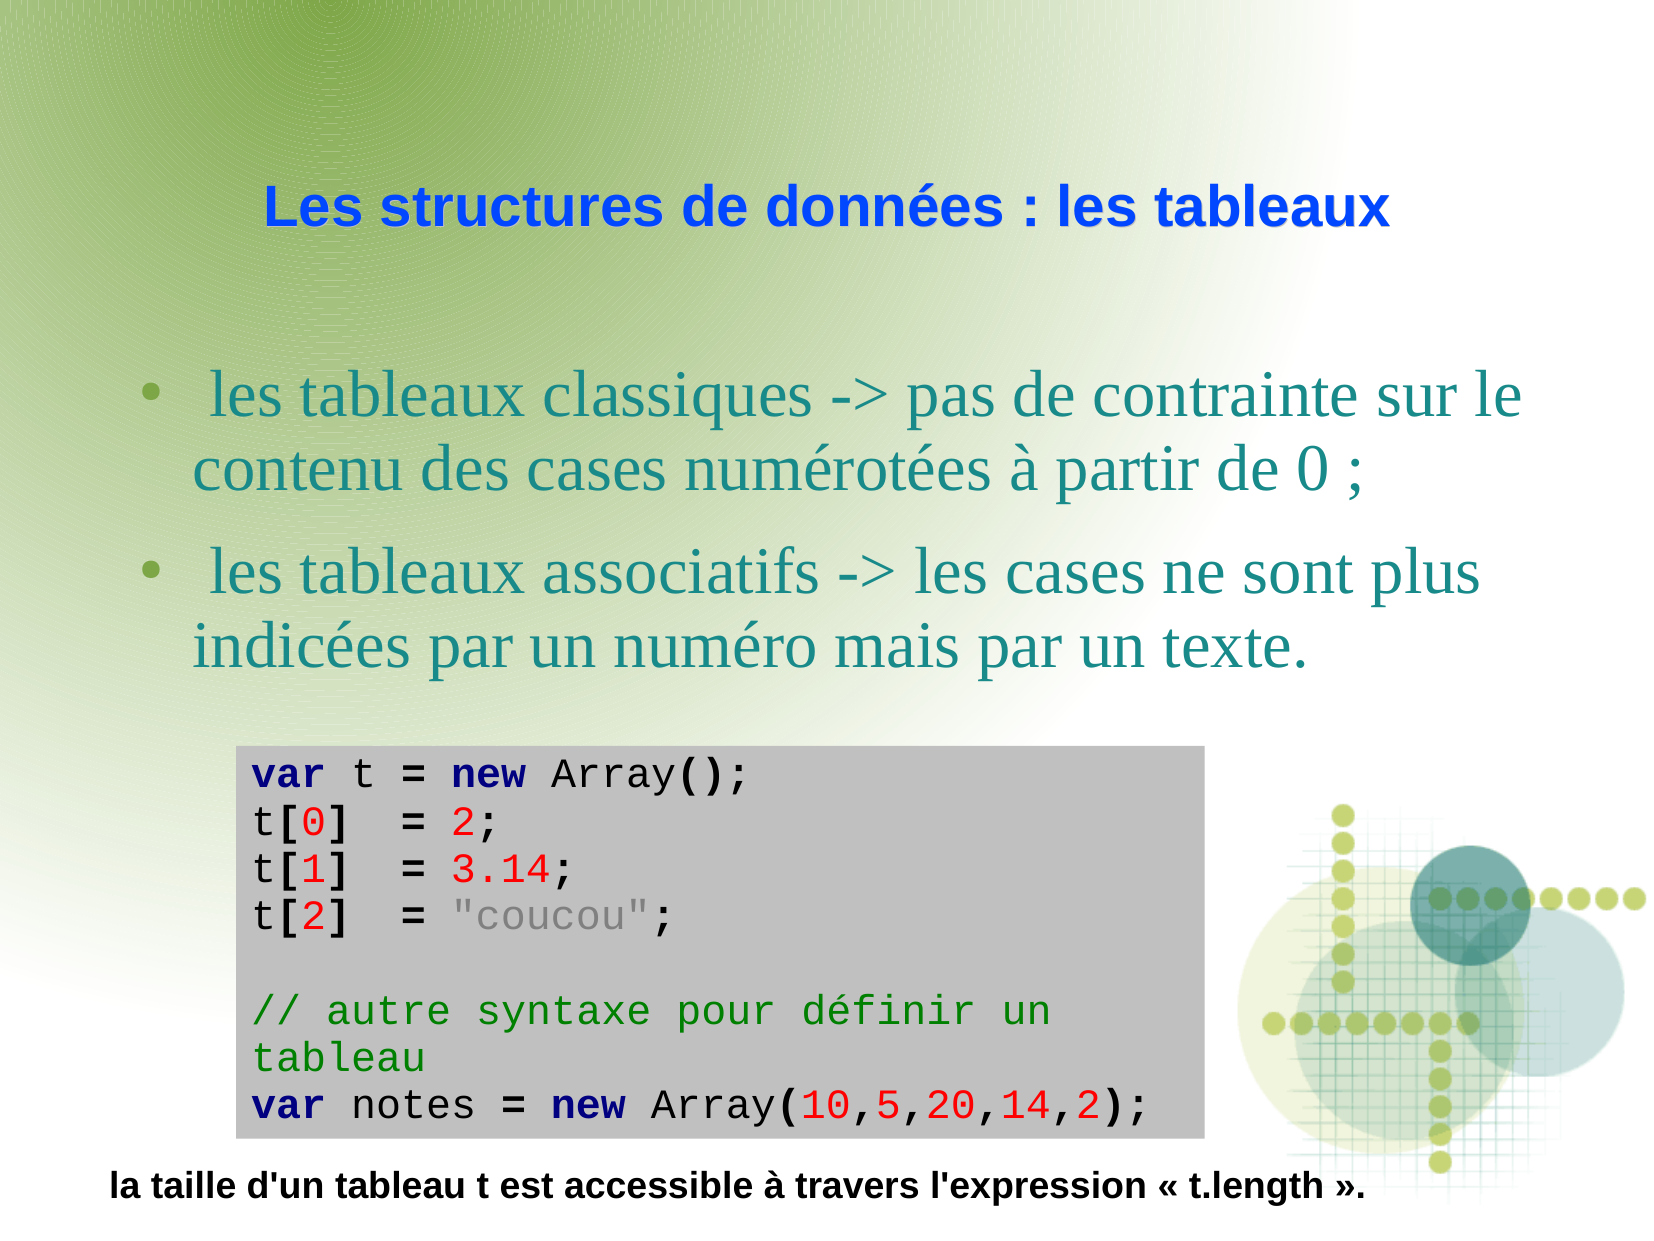

# Les structures de données : les tableaux
 les tableaux classiques -> pas de contrainte sur le contenu des cases numérotées à partir de 0 ;
 les tableaux associatifs -> les cases ne sont plus indicées par un numéro mais par un texte.
var t = new Array();
t[0] = 2;
t[1] = 3.14;
t[2] = "coucou";
// autre syntaxe pour définir un tableau
var notes = new Array(10,5,20,14,2);
la taille d'un tableau t est accessible à travers l'expression « t.length ».